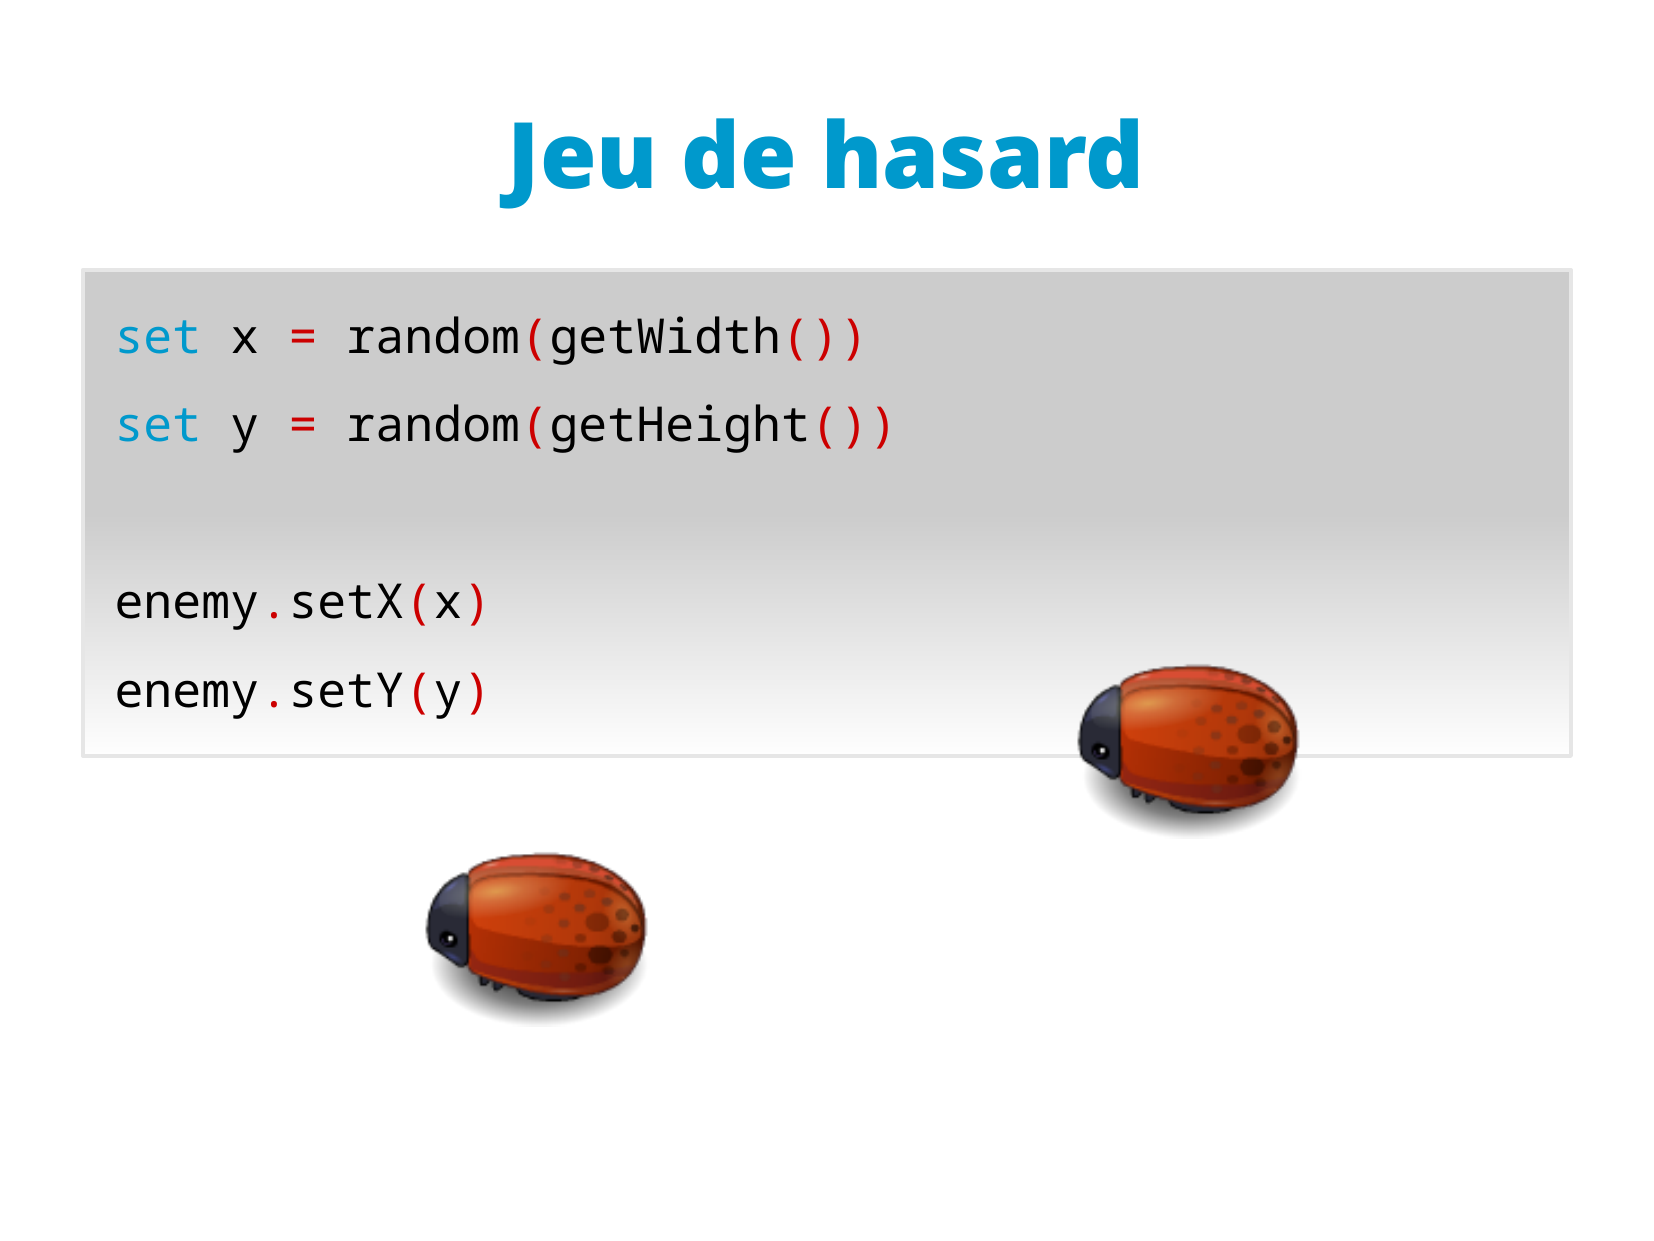

# Jeu de hasard
set x = random(getWidth())
set y = random(getHeight())
enemy.setX(x)
enemy.setY(y)